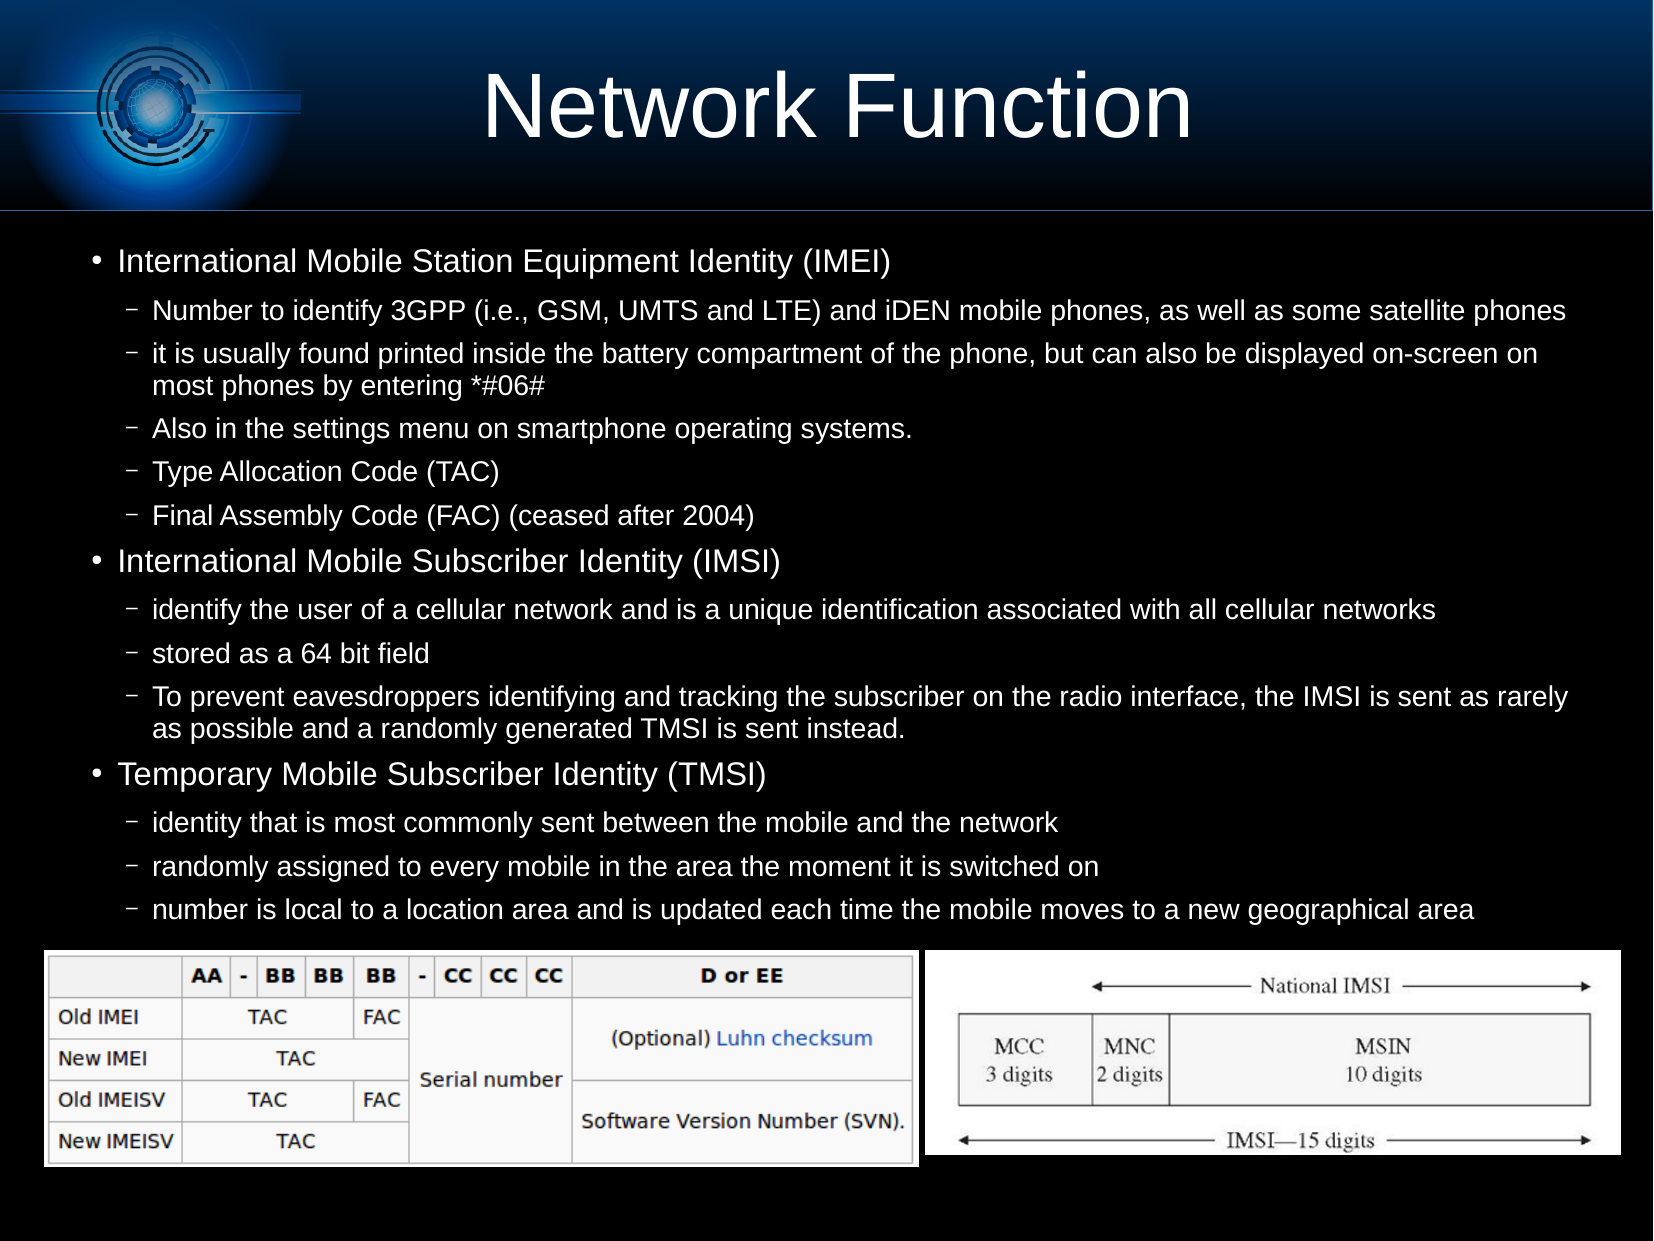

# Network Function
International Mobile Station Equipment Identity (IMEI)
Number to identify 3GPP (i.e., GSM, UMTS and LTE) and iDEN mobile phones, as well as some satellite phones
it is usually found printed inside the battery compartment of the phone, but can also be displayed on-screen on most phones by entering *#06#
Also in the settings menu on smartphone operating systems.
Type Allocation Code (TAC)
Final Assembly Code (FAC) (ceased after 2004)
International Mobile Subscriber Identity (IMSI)
identify the user of a cellular network and is a unique identification associated with all cellular networks
stored as a 64 bit field
To prevent eavesdroppers identifying and tracking the subscriber on the radio interface, the IMSI is sent as rarely as possible and a randomly generated TMSI is sent instead.
Temporary Mobile Subscriber Identity (TMSI)
identity that is most commonly sent between the mobile and the network
randomly assigned to every mobile in the area the moment it is switched on
number is local to a location area and is updated each time the mobile moves to a new geographical area